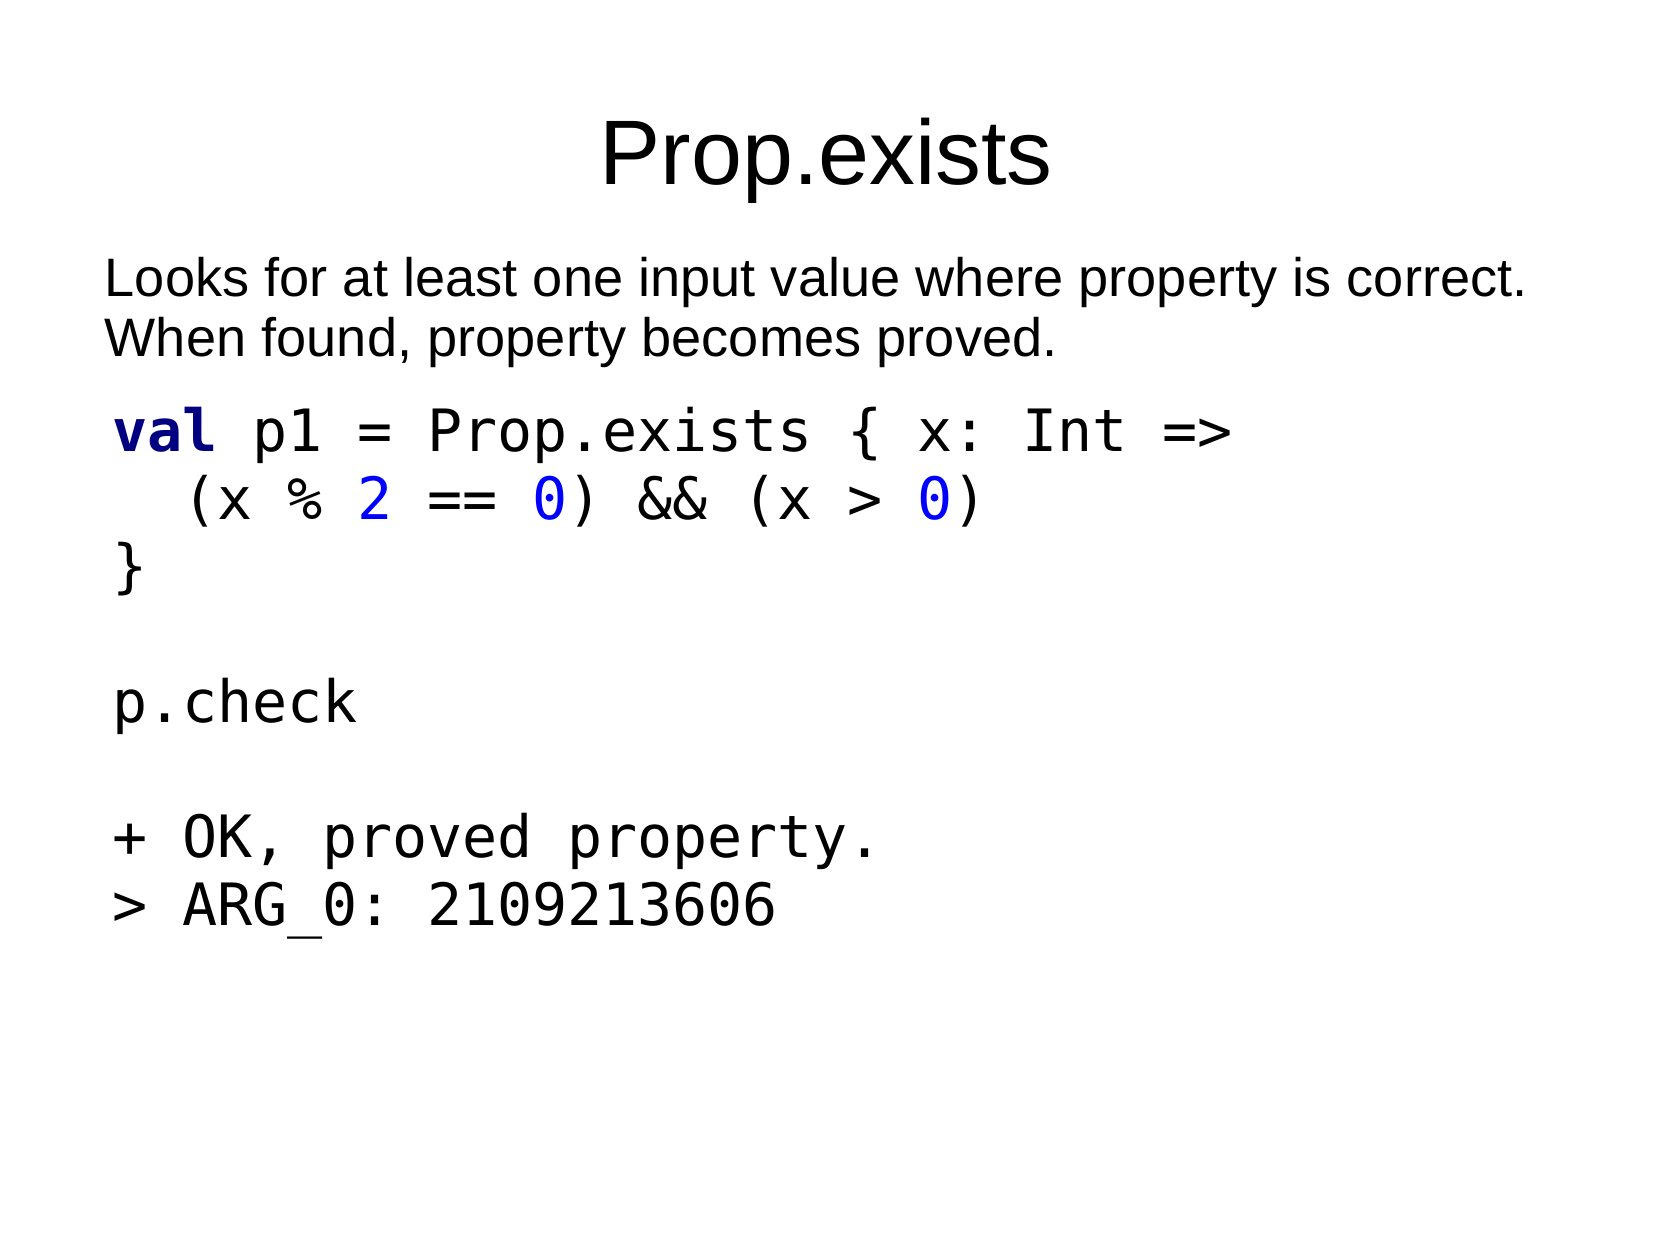

# Prop.exists
Looks for at least one input value where property is correct.
When found, property becomes proved.
val p1 = Prop.exists { x: Int =>
 (x % 2 == 0) && (x > 0)
}
p.check
+ OK, proved property.
> ARG_0: 2109213606